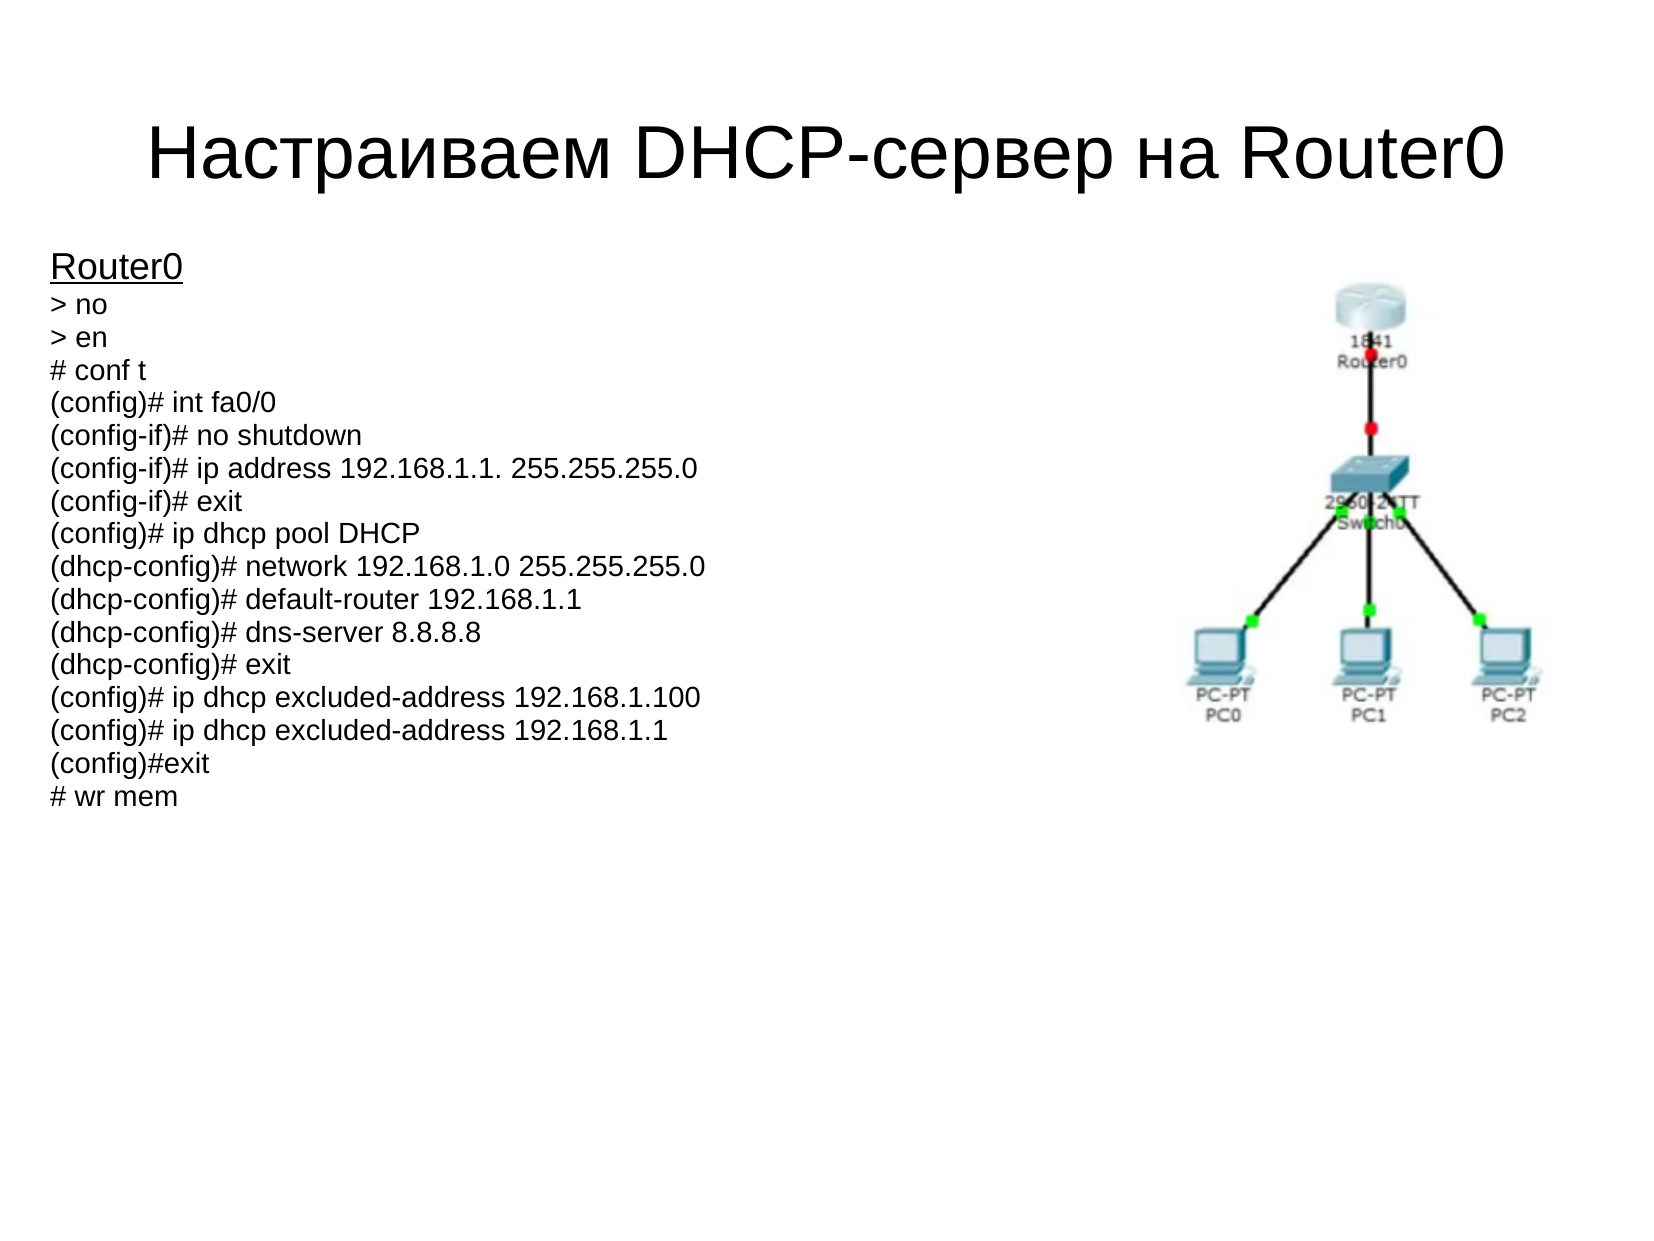

# Настраиваем DHCP-сервер на Router0
Router0
> no
> en
# conf t
(config)# int fa0/0
(config-if)# no shutdown
(config-if)# ip address 192.168.1.1. 255.255.255.0
(config-if)# exit
(config)# ip dhcp pool DHCP
(dhcp-config)# network 192.168.1.0 255.255.255.0
(dhcp-config)# default-router 192.168.1.1
(dhcp-config)# dns-server 8.8.8.8
(dhcp-config)# exit
(config)# ip dhcp excluded-address 192.168.1.100
(config)# ip dhcp excluded-address 192.168.1.1
(config)#exit
# wr mem